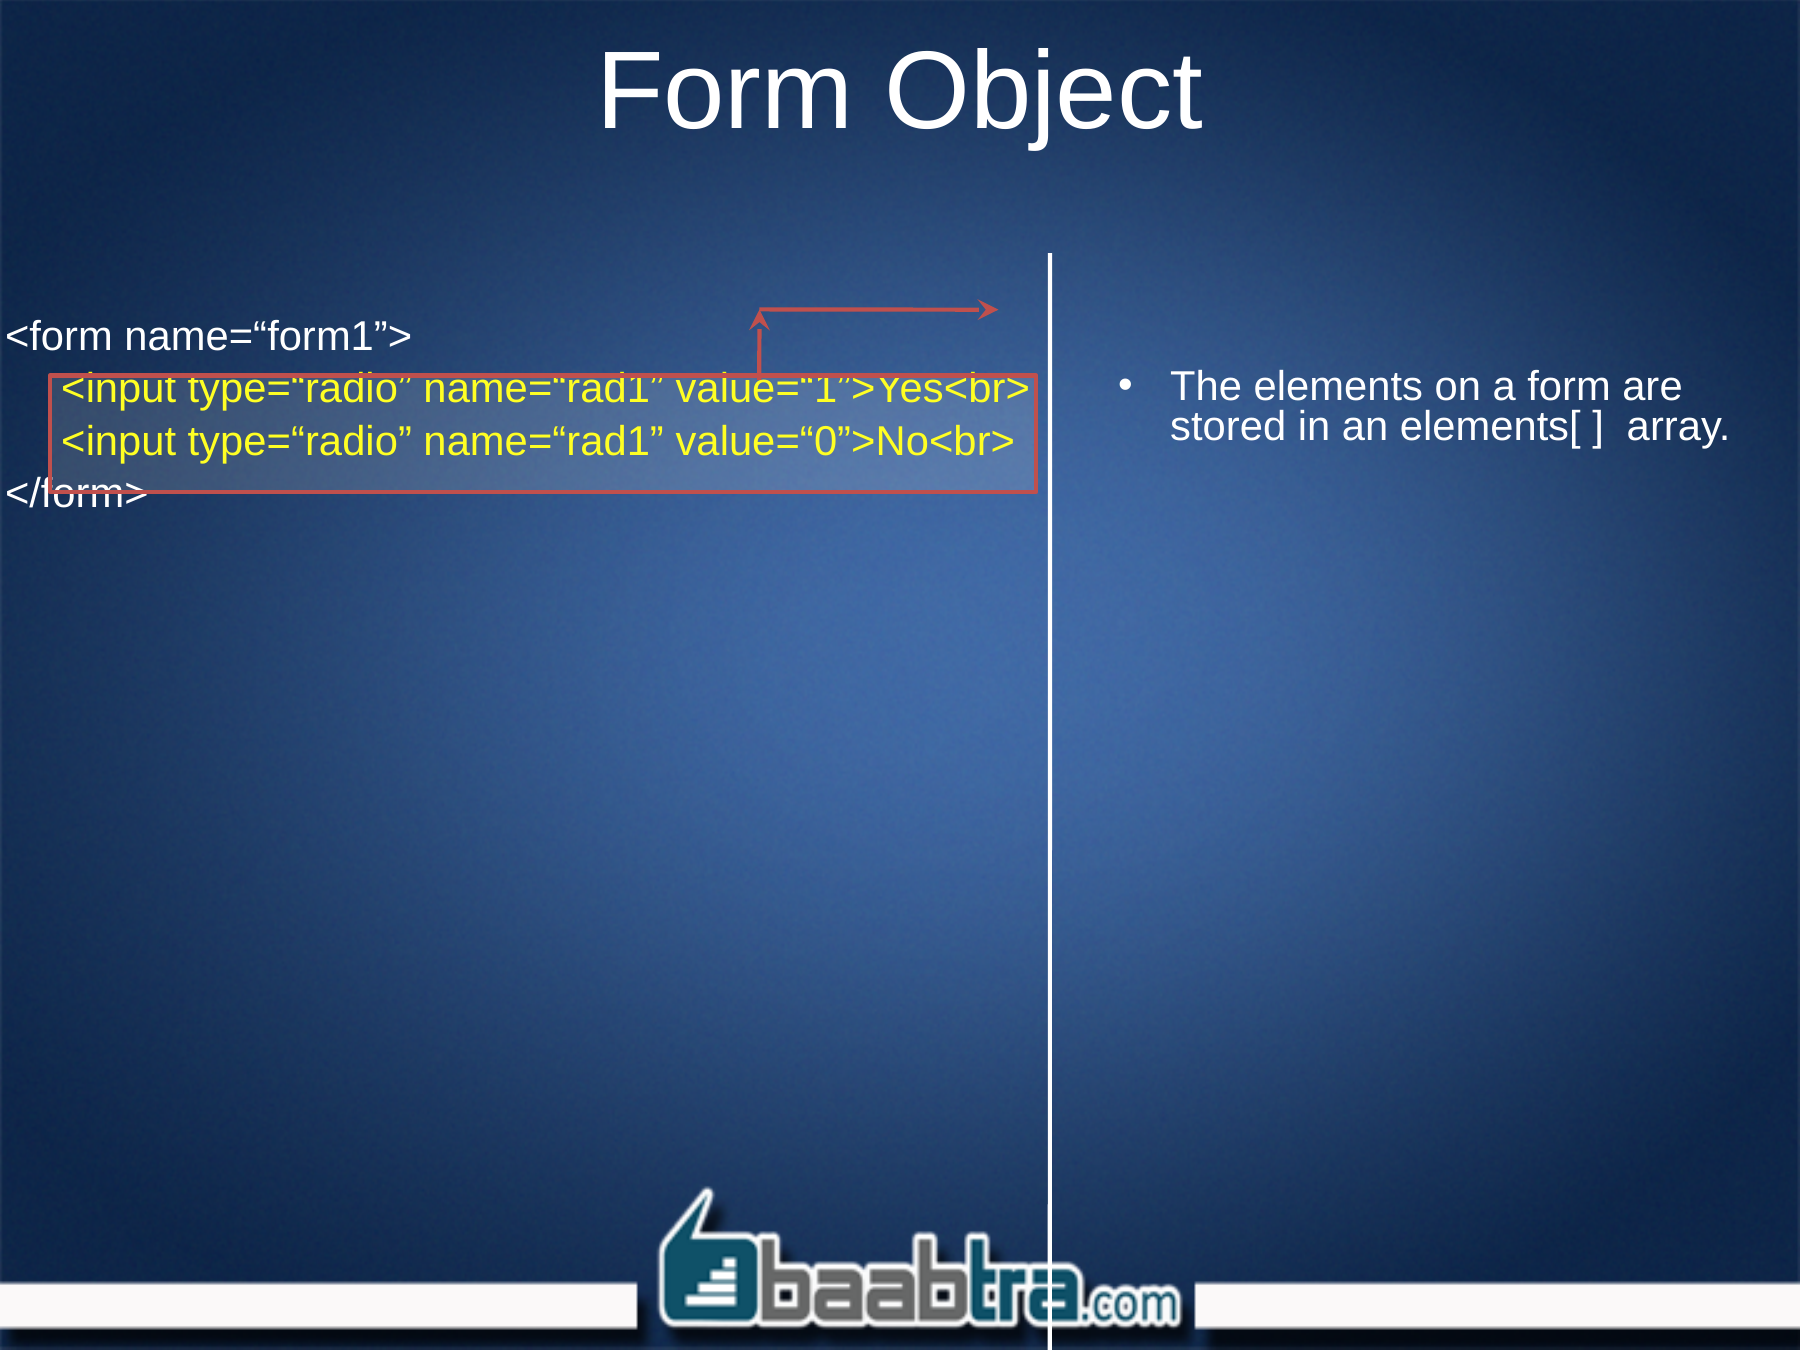

# Form Object
The elements on a form are stored in an elements[ ] array.
<form name=“form1”>
	<input type=“radio” name=“rad1” value=“1”>Yes<br>
	<input type=“radio” name=“rad1” value=“0”>No<br>
</form>